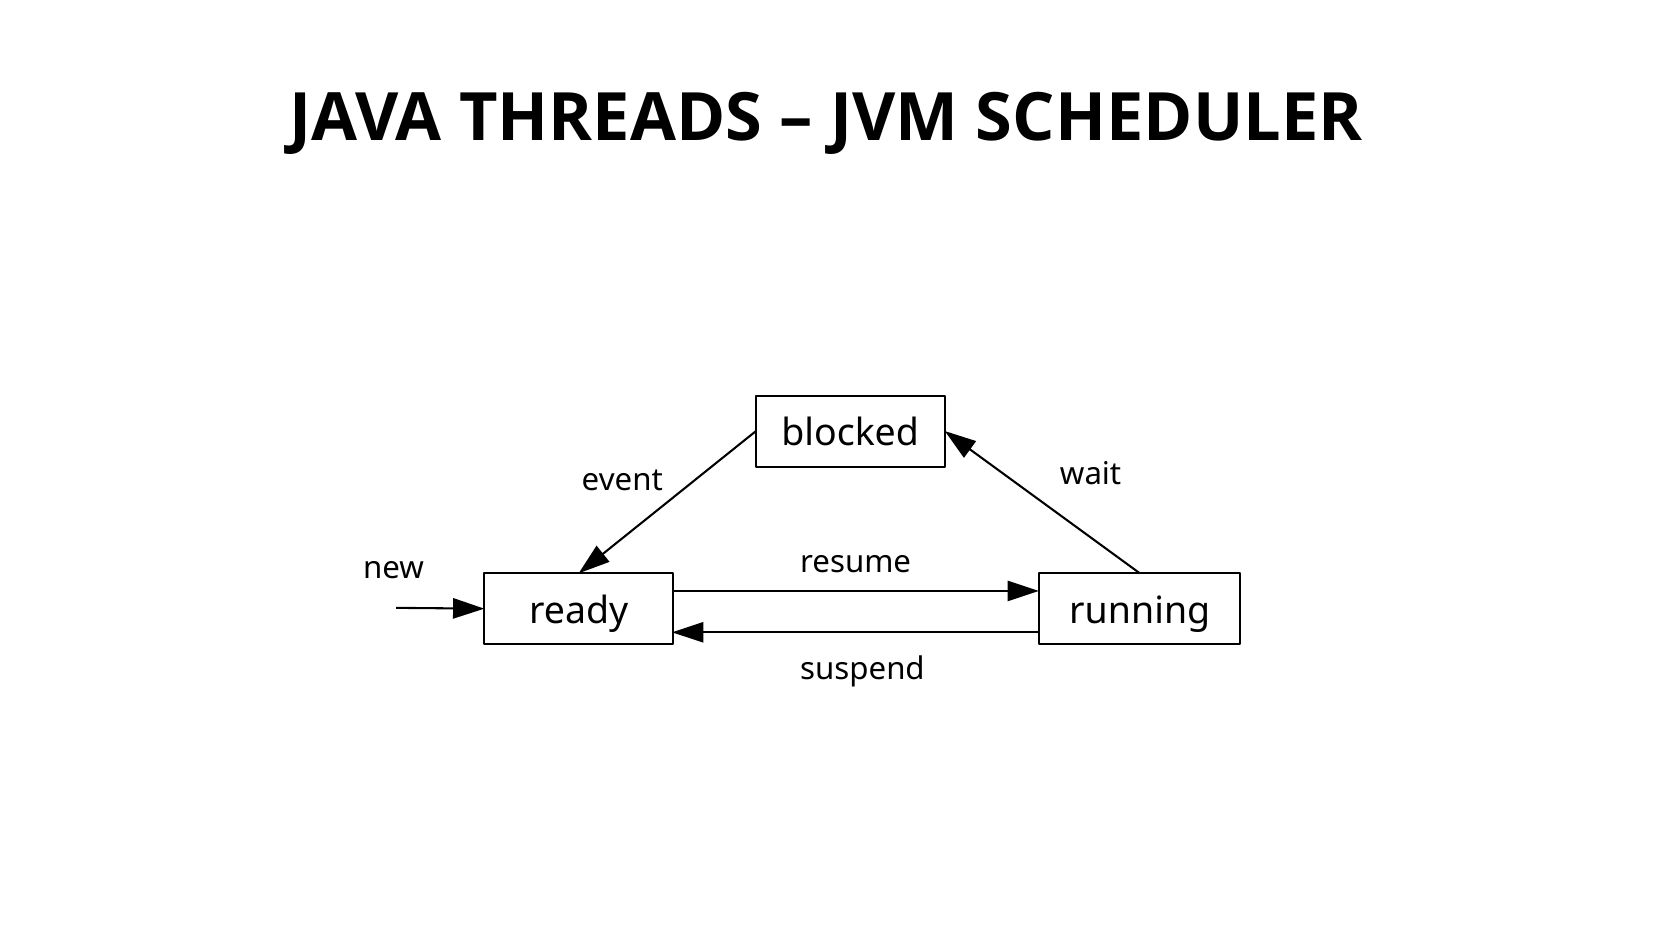

# JAVA THREADS – JVM SCHEDULER
blocked
wait
event
resume
new
ready
running
suspend